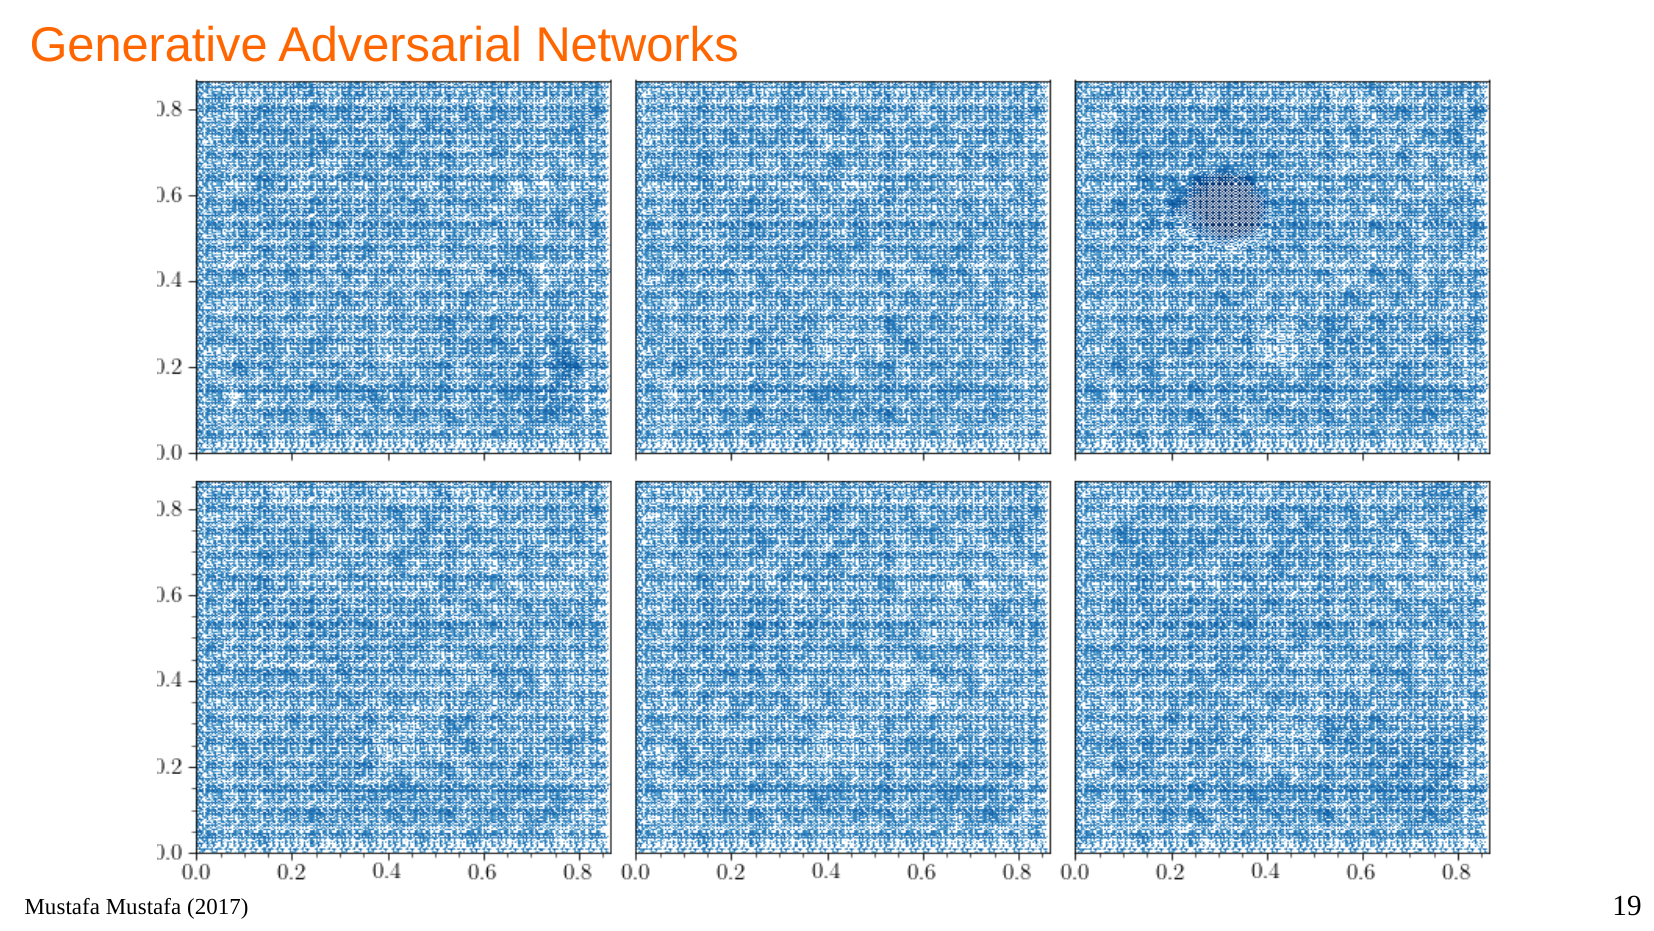

# Generative Adversarial Networks
19
Mustafa Mustafa (2017)